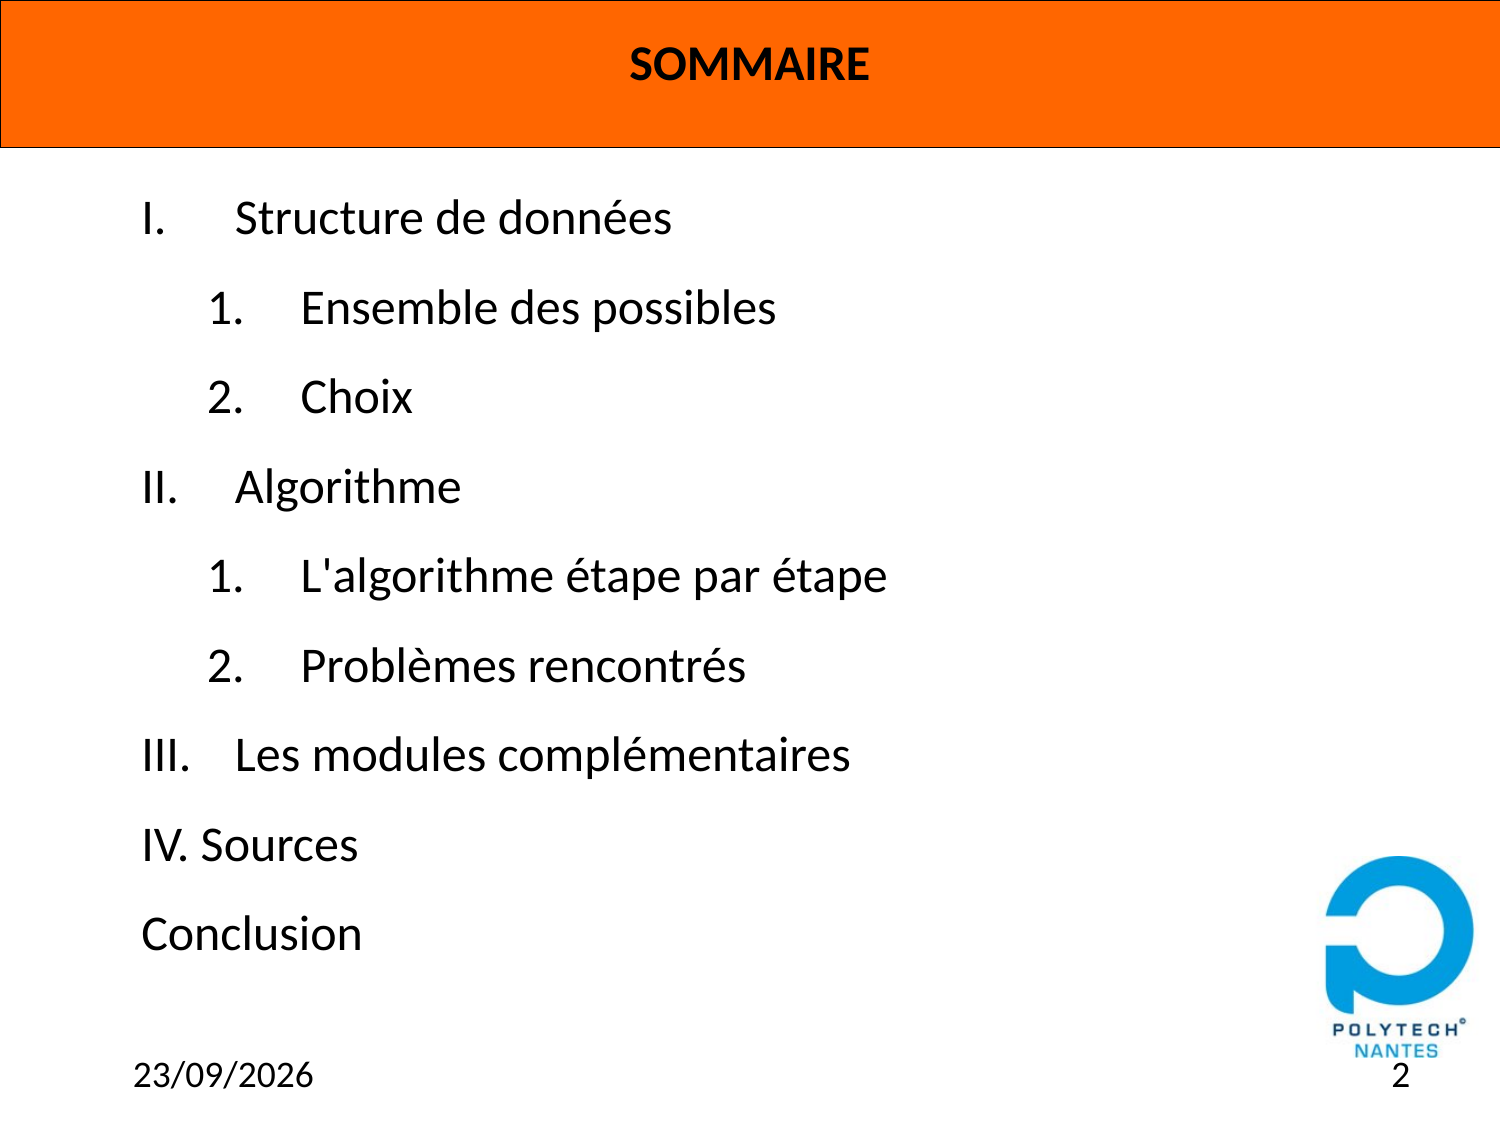

# SOMMAIRE
Structure de données
Ensemble des possibles
Choix
Algorithme
L'algorithme étape par étape
Problèmes rencontrés
Les modules complémentaires
IV. Sources
Conclusion
15 Janvier 2016
2